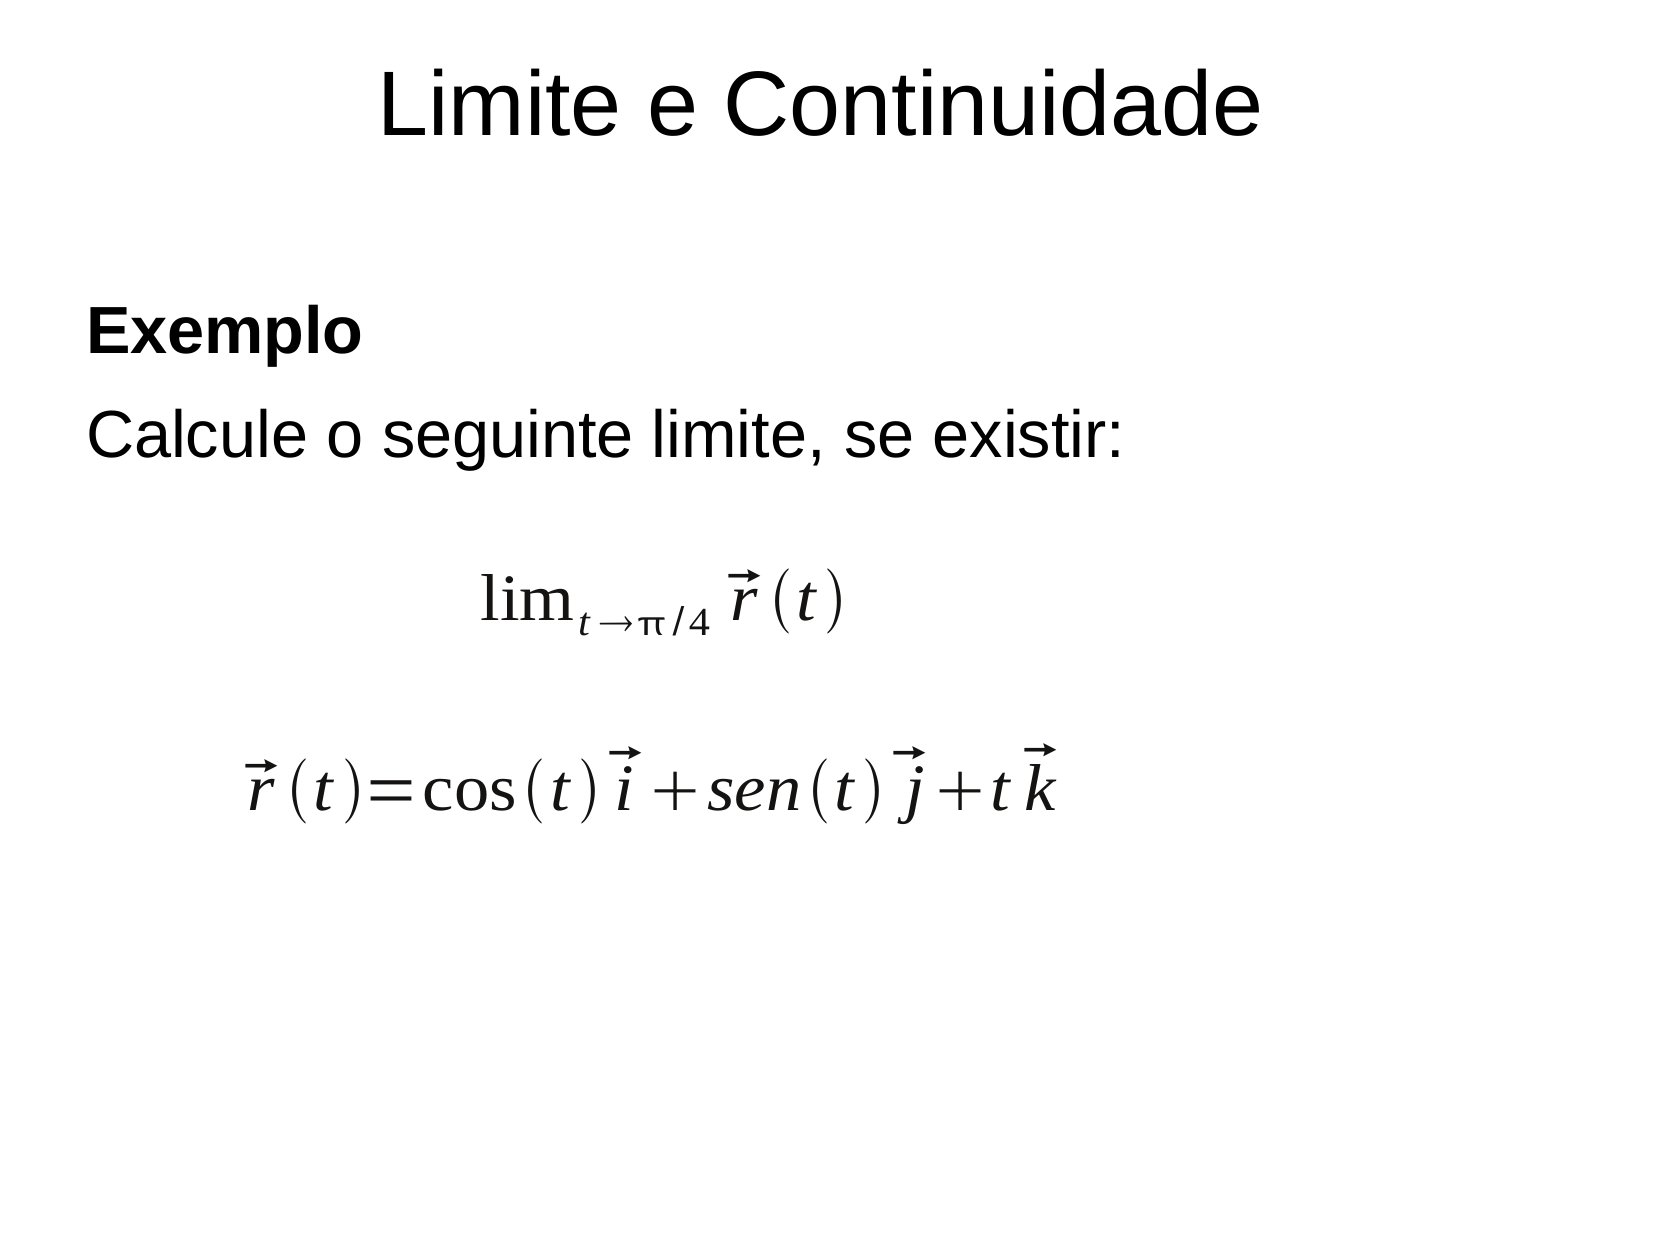

Limite e Continuidade
# Exemplo
Calcule o seguinte limite, se existir: